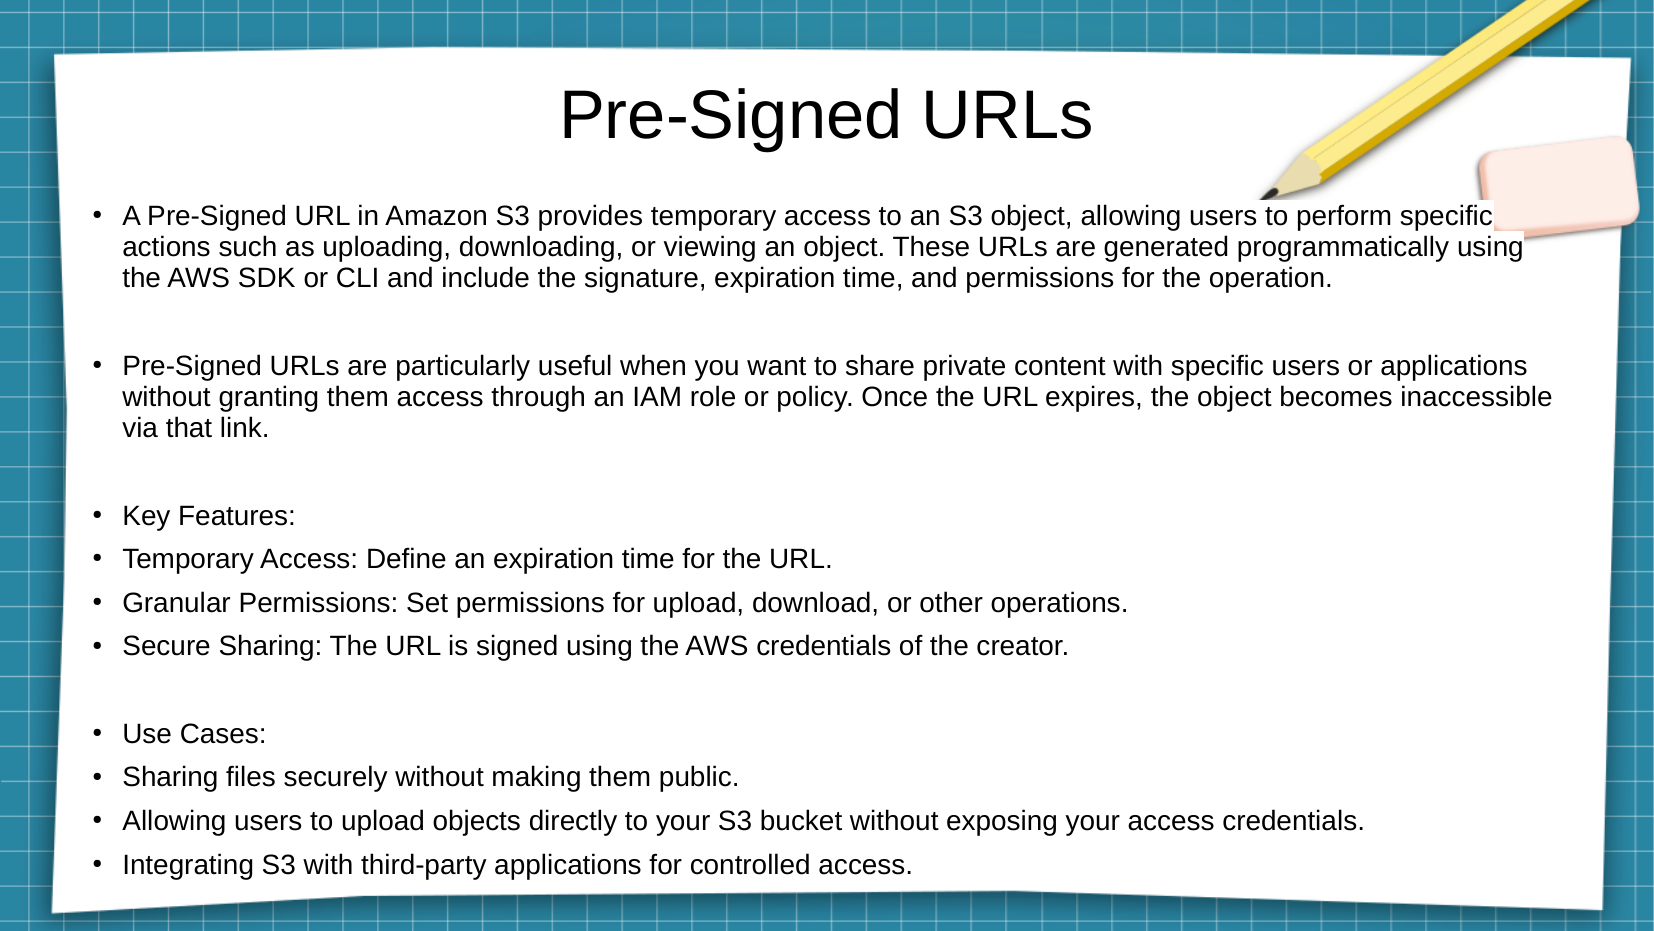

# Pre-Signed URLs
A Pre-Signed URL in Amazon S3 provides temporary access to an S3 object, allowing users to perform specific actions such as uploading, downloading, or viewing an object. These URLs are generated programmatically using the AWS SDK or CLI and include the signature, expiration time, and permissions for the operation.
Pre-Signed URLs are particularly useful when you want to share private content with specific users or applications without granting them access through an IAM role or policy. Once the URL expires, the object becomes inaccessible via that link.
Key Features:
Temporary Access: Define an expiration time for the URL.
Granular Permissions: Set permissions for upload, download, or other operations.
Secure Sharing: The URL is signed using the AWS credentials of the creator.
Use Cases:
Sharing files securely without making them public.
Allowing users to upload objects directly to your S3 bucket without exposing your access credentials.
Integrating S3 with third-party applications for controlled access.